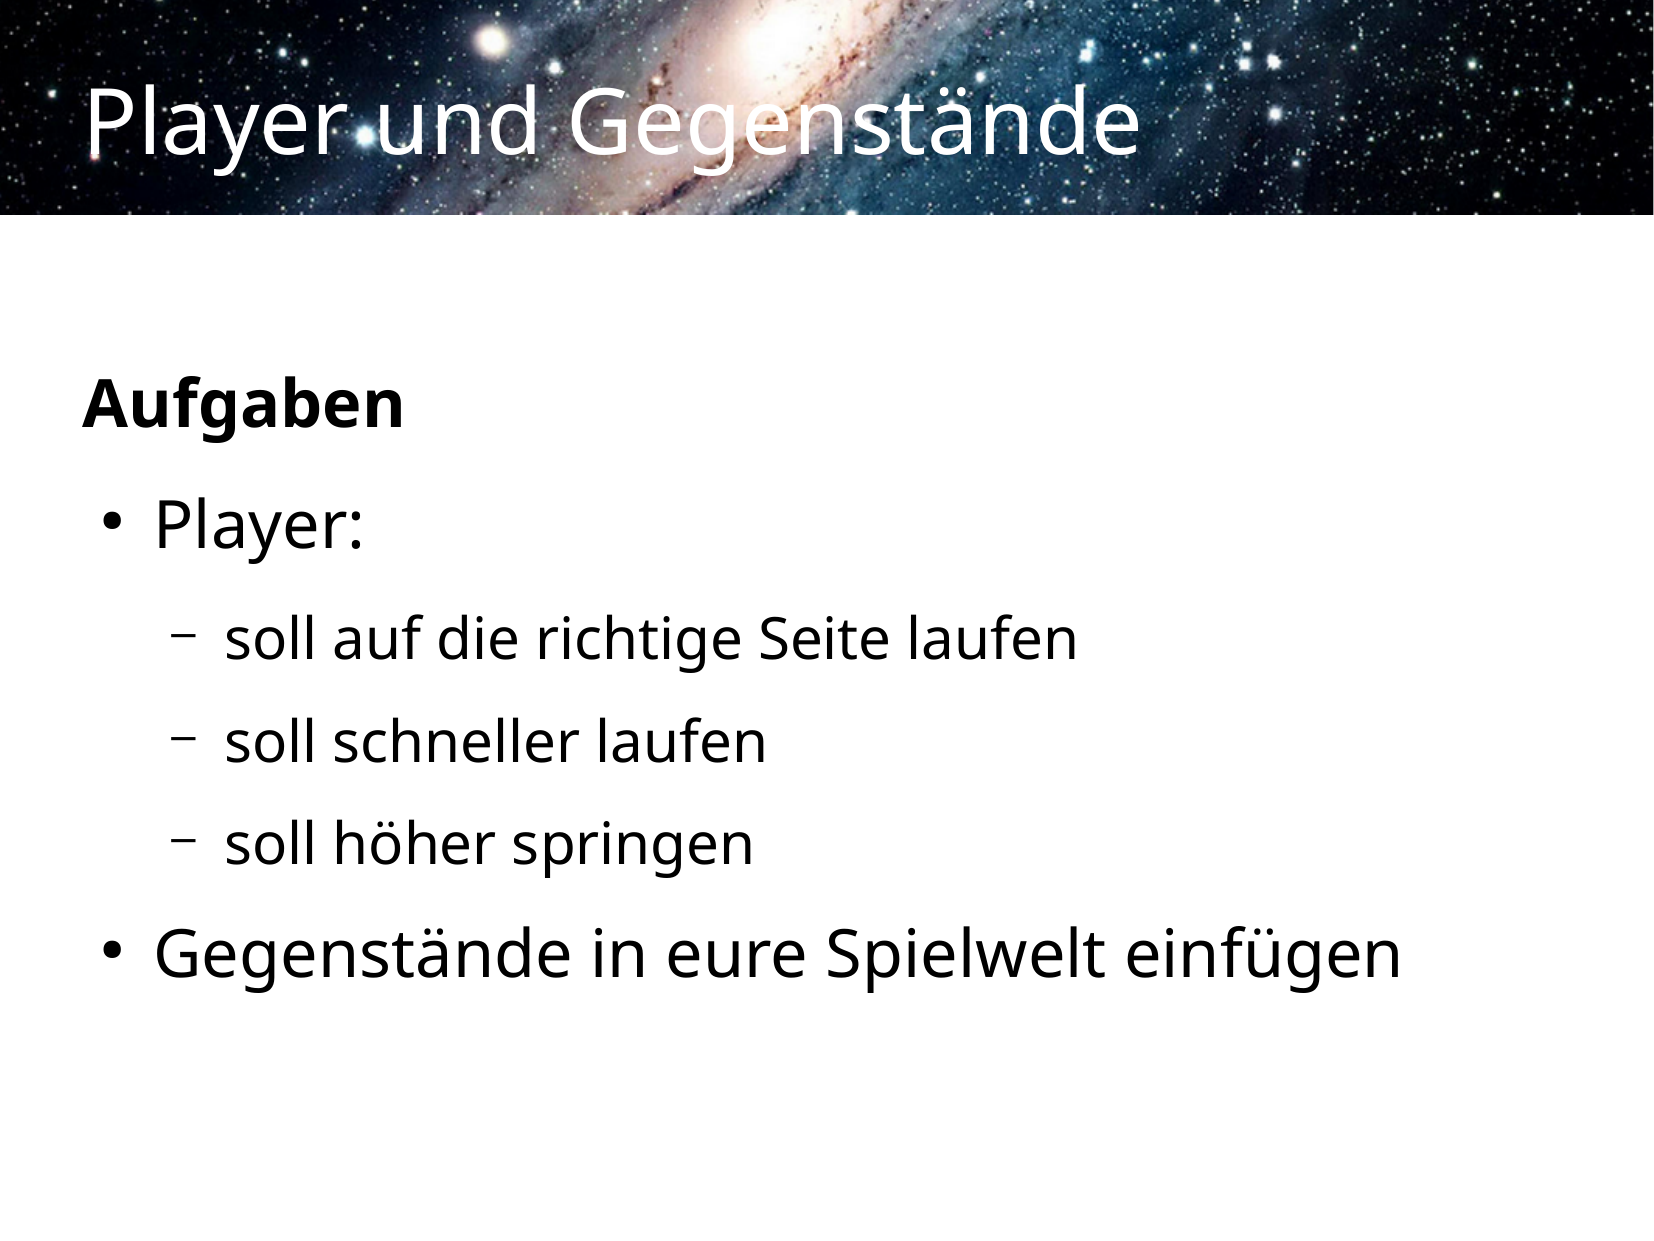

# Player und Gegenstände
Aufgaben
Player:
soll auf die richtige Seite laufen
soll schneller laufen
soll höher springen
Gegenstände in eure Spielwelt einfügen